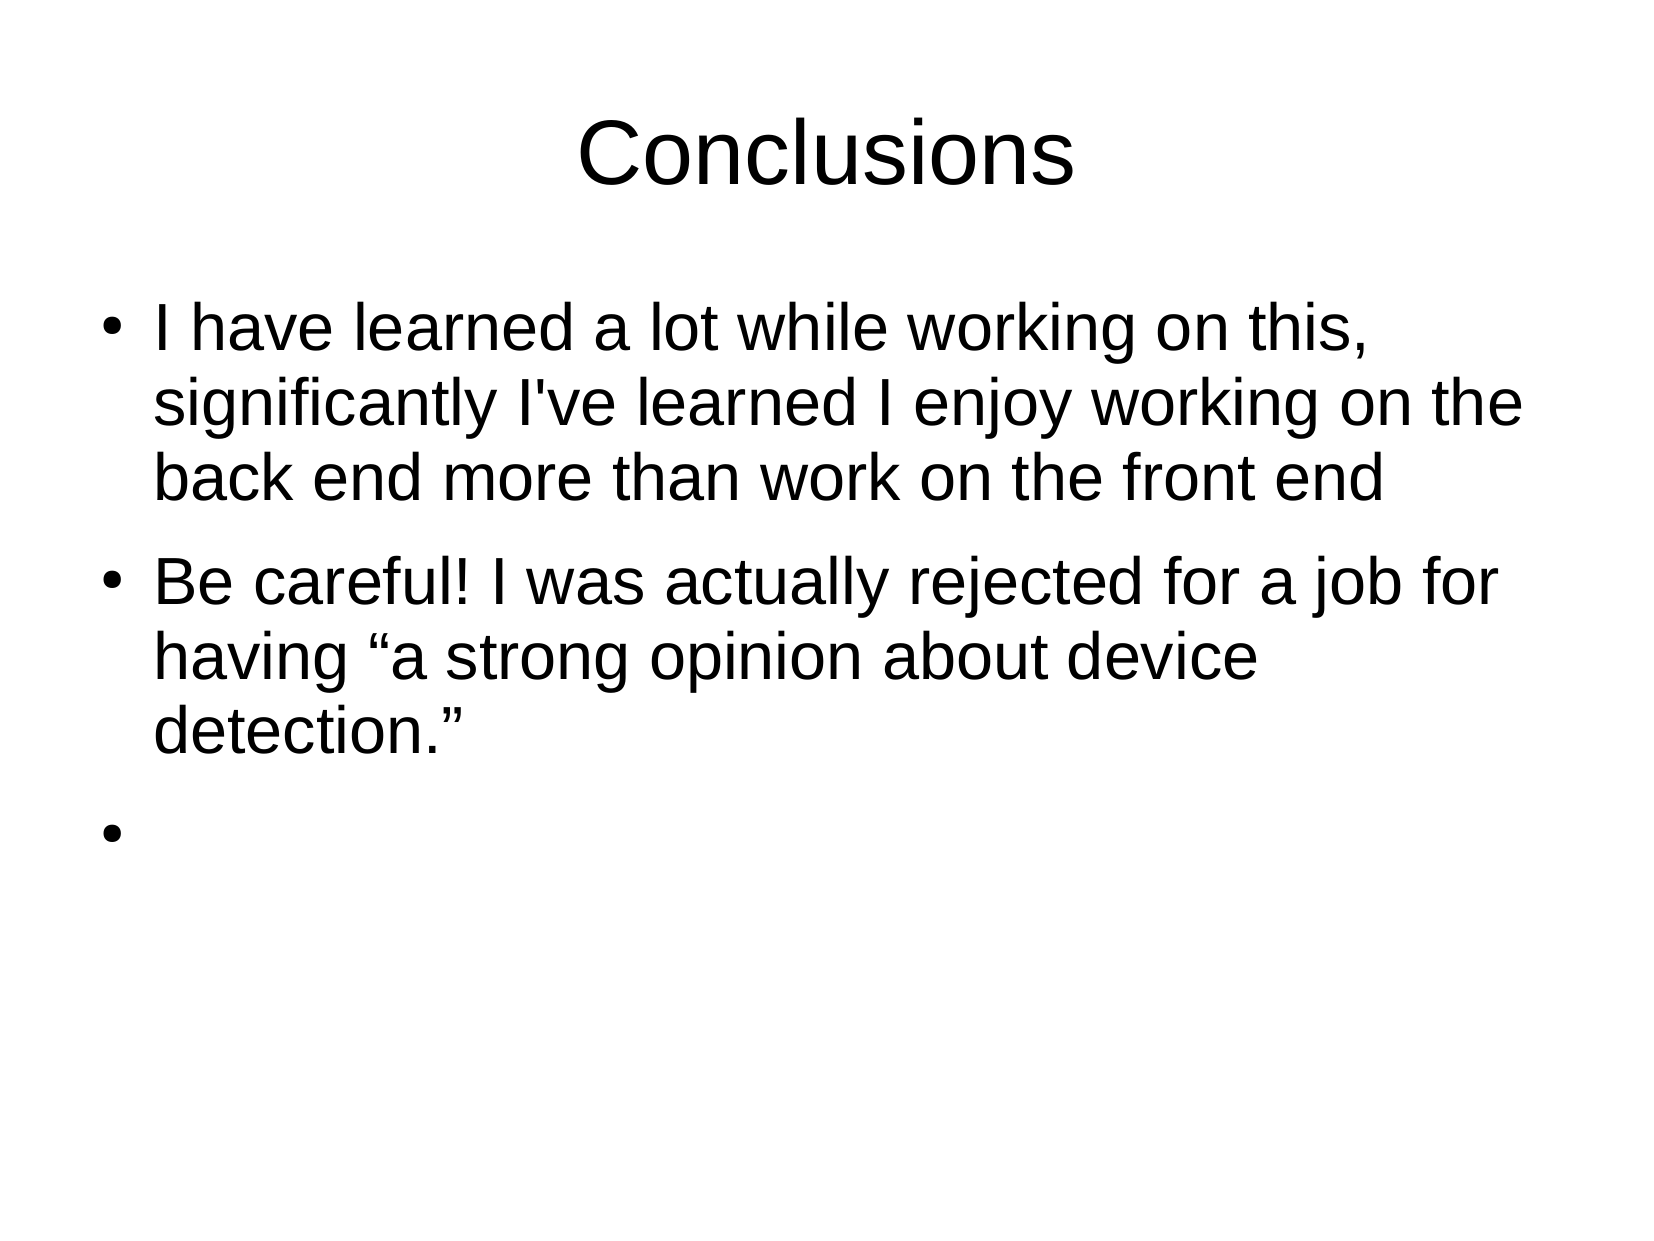

# Conclusions
I have learned a lot while working on this, significantly I've learned I enjoy working on the back end more than work on the front end
Be careful! I was actually rejected for a job for having “a strong opinion about device detection.”